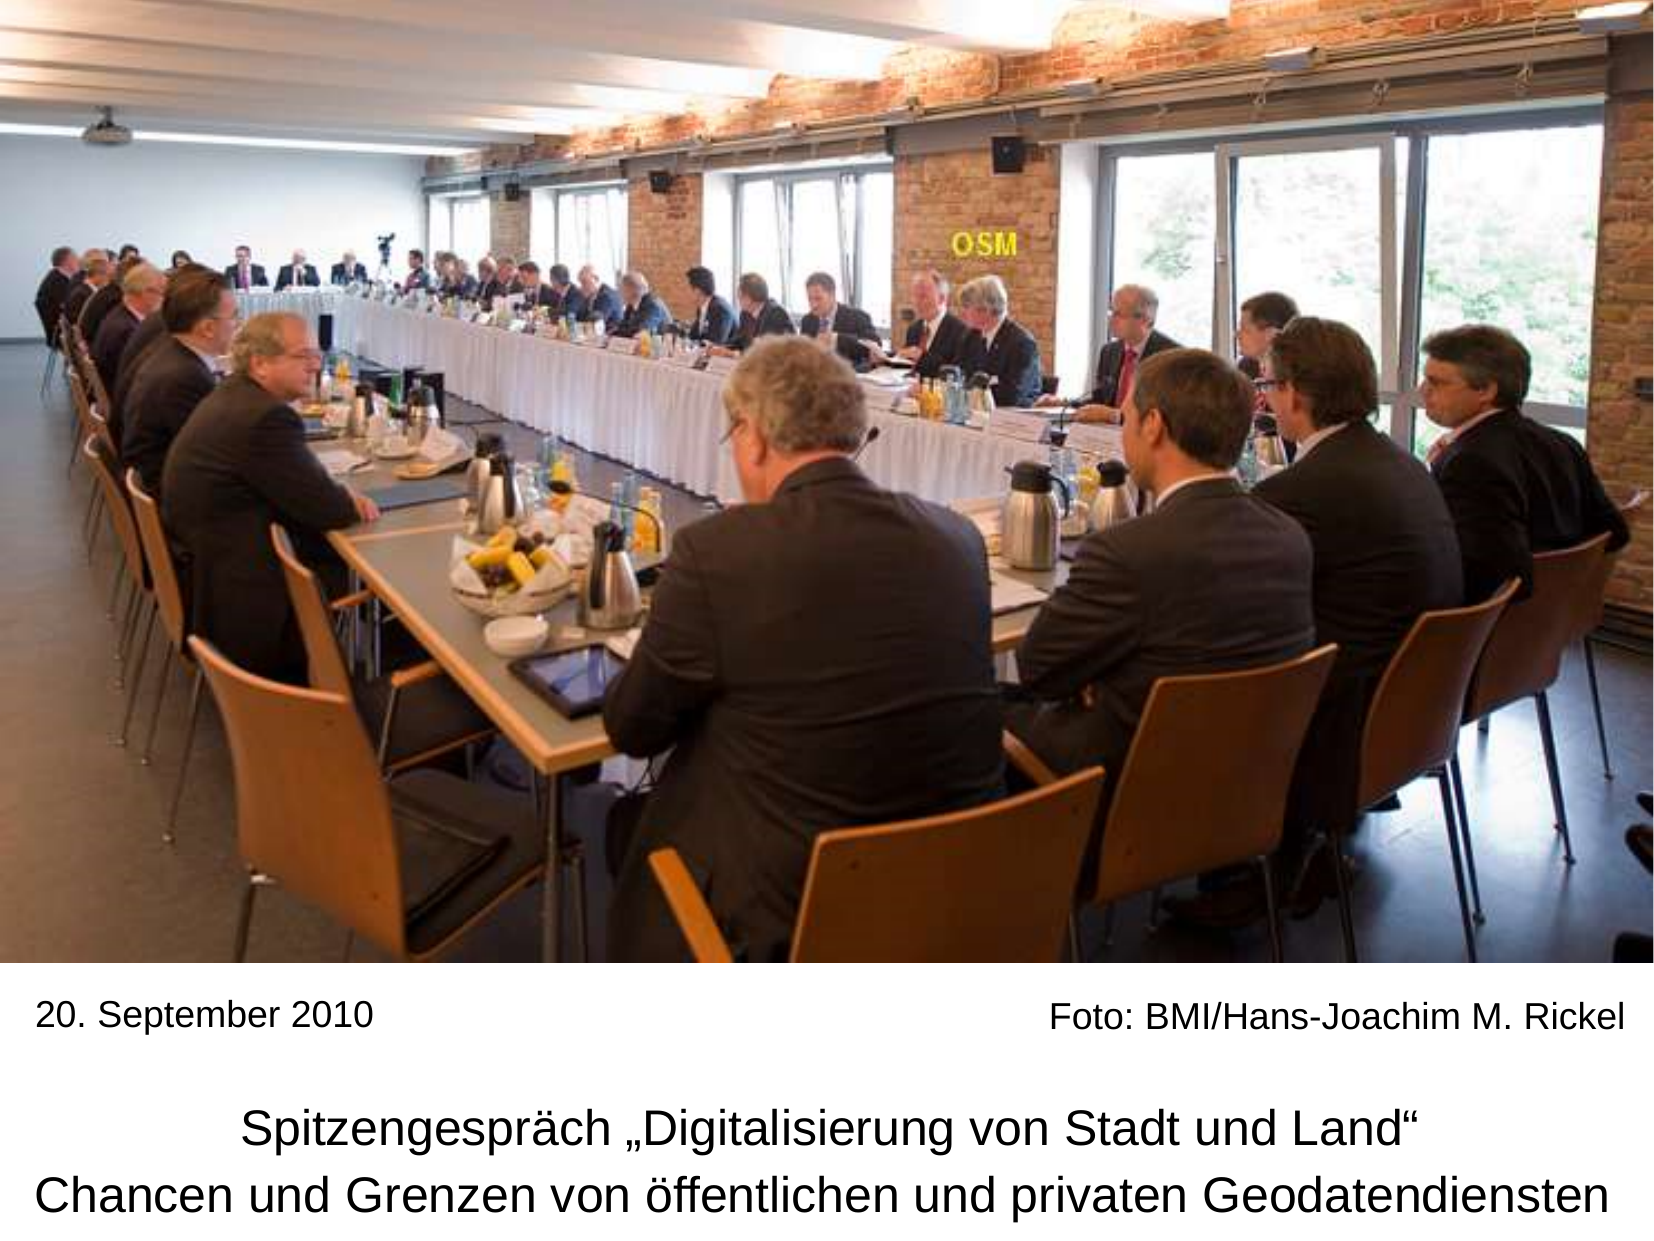

20. September 2010
Foto: BMI/Hans-Joachim M. Rickel
Spitzengespräch „Digitalisierung von Stadt und Land“
Chancen und Grenzen von öffentlichen und privaten Geodatendiensten